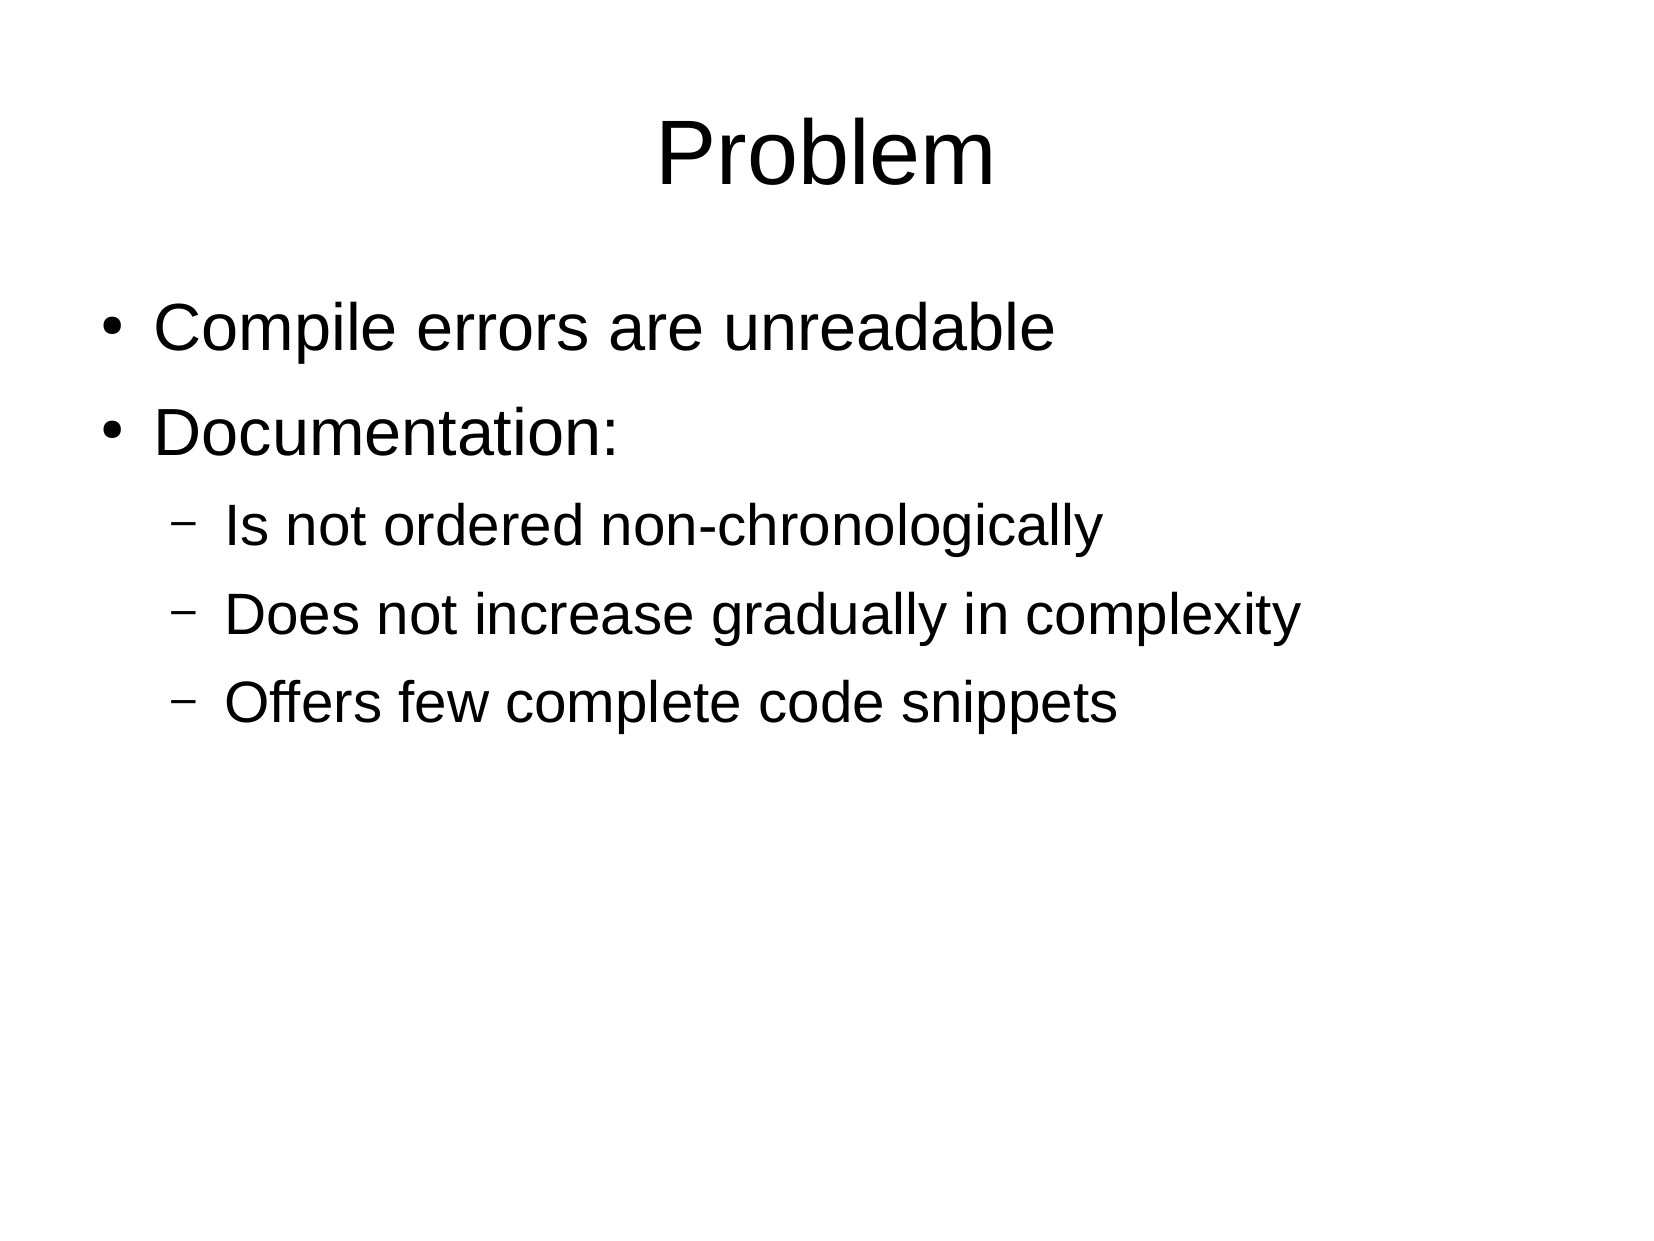

# Problem
Compile errors are unreadable
Documentation:
Is not ordered non-chronologically
Does not increase gradually in complexity
Offers few complete code snippets